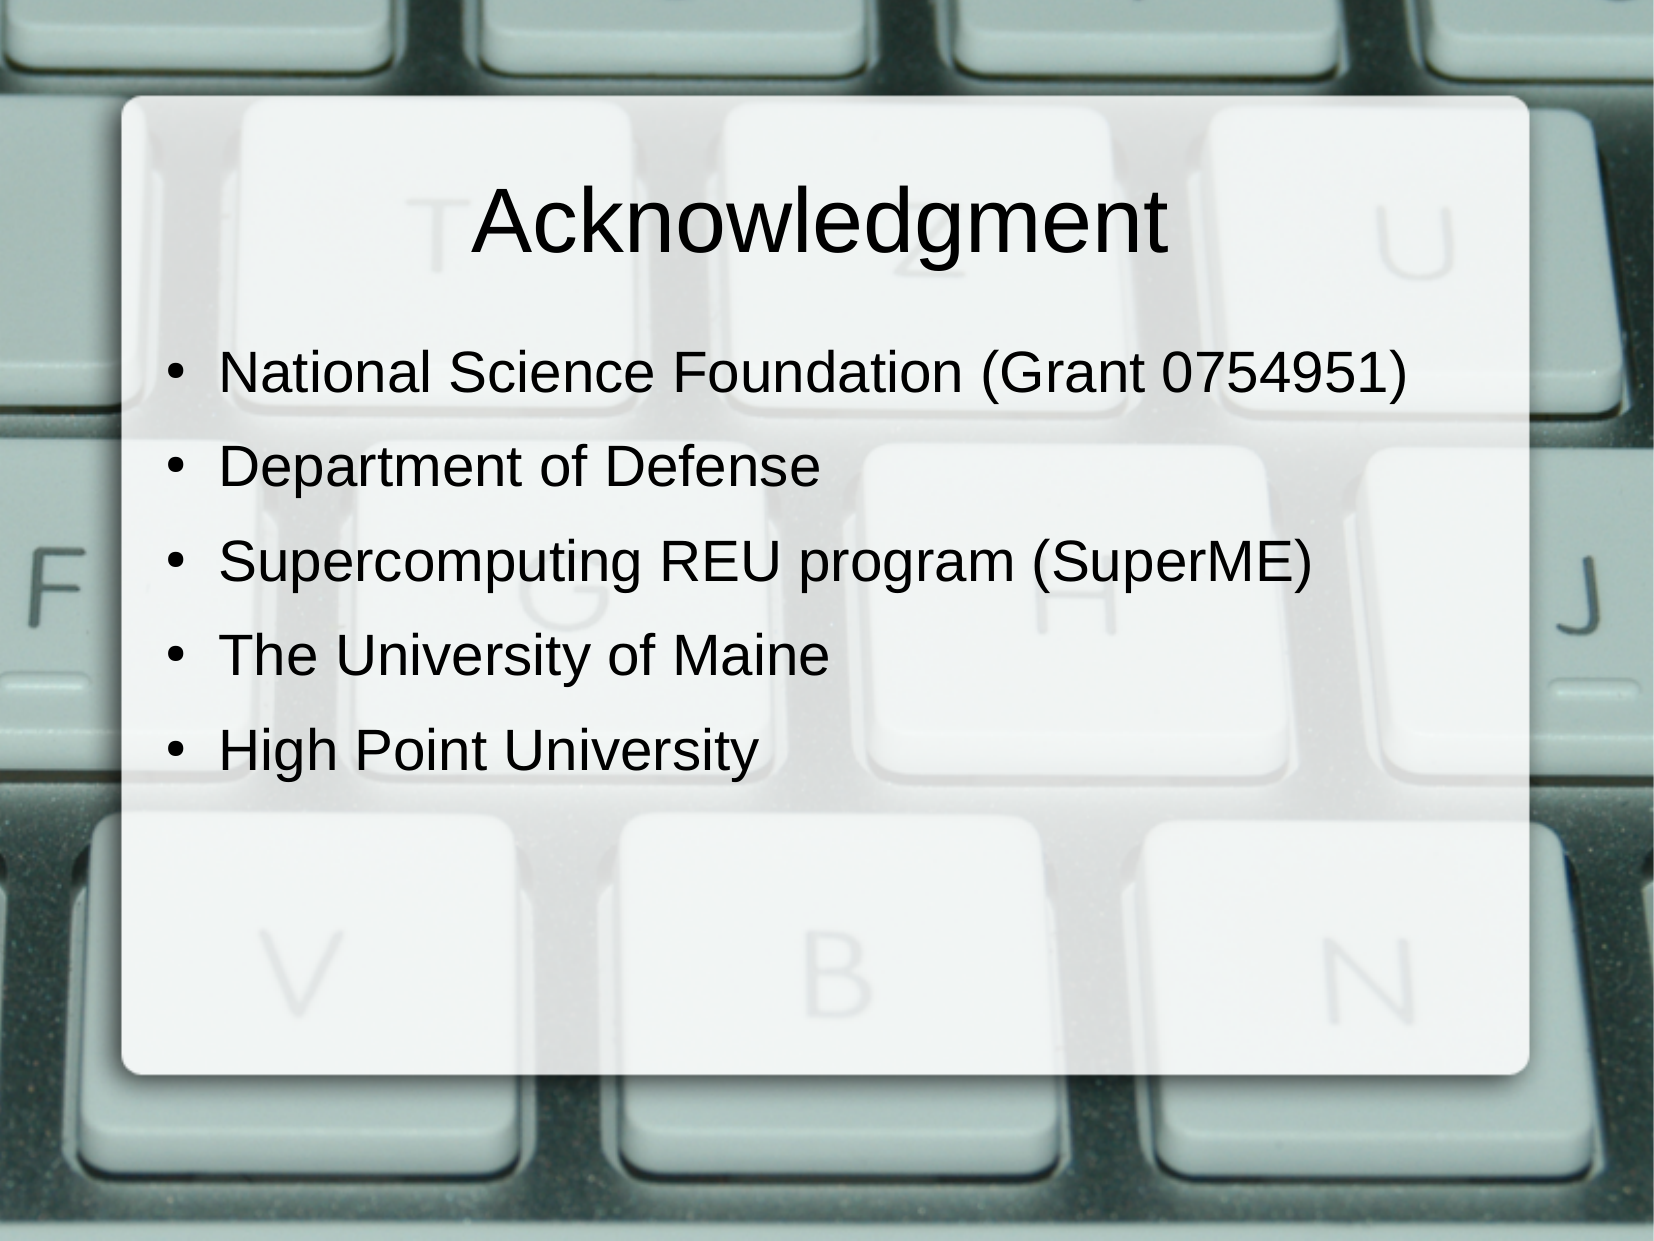

# Acknowledgment
National Science Foundation (Grant 0754951)
Department of Defense
Supercomputing REU program (SuperME)
The University of Maine
High Point University